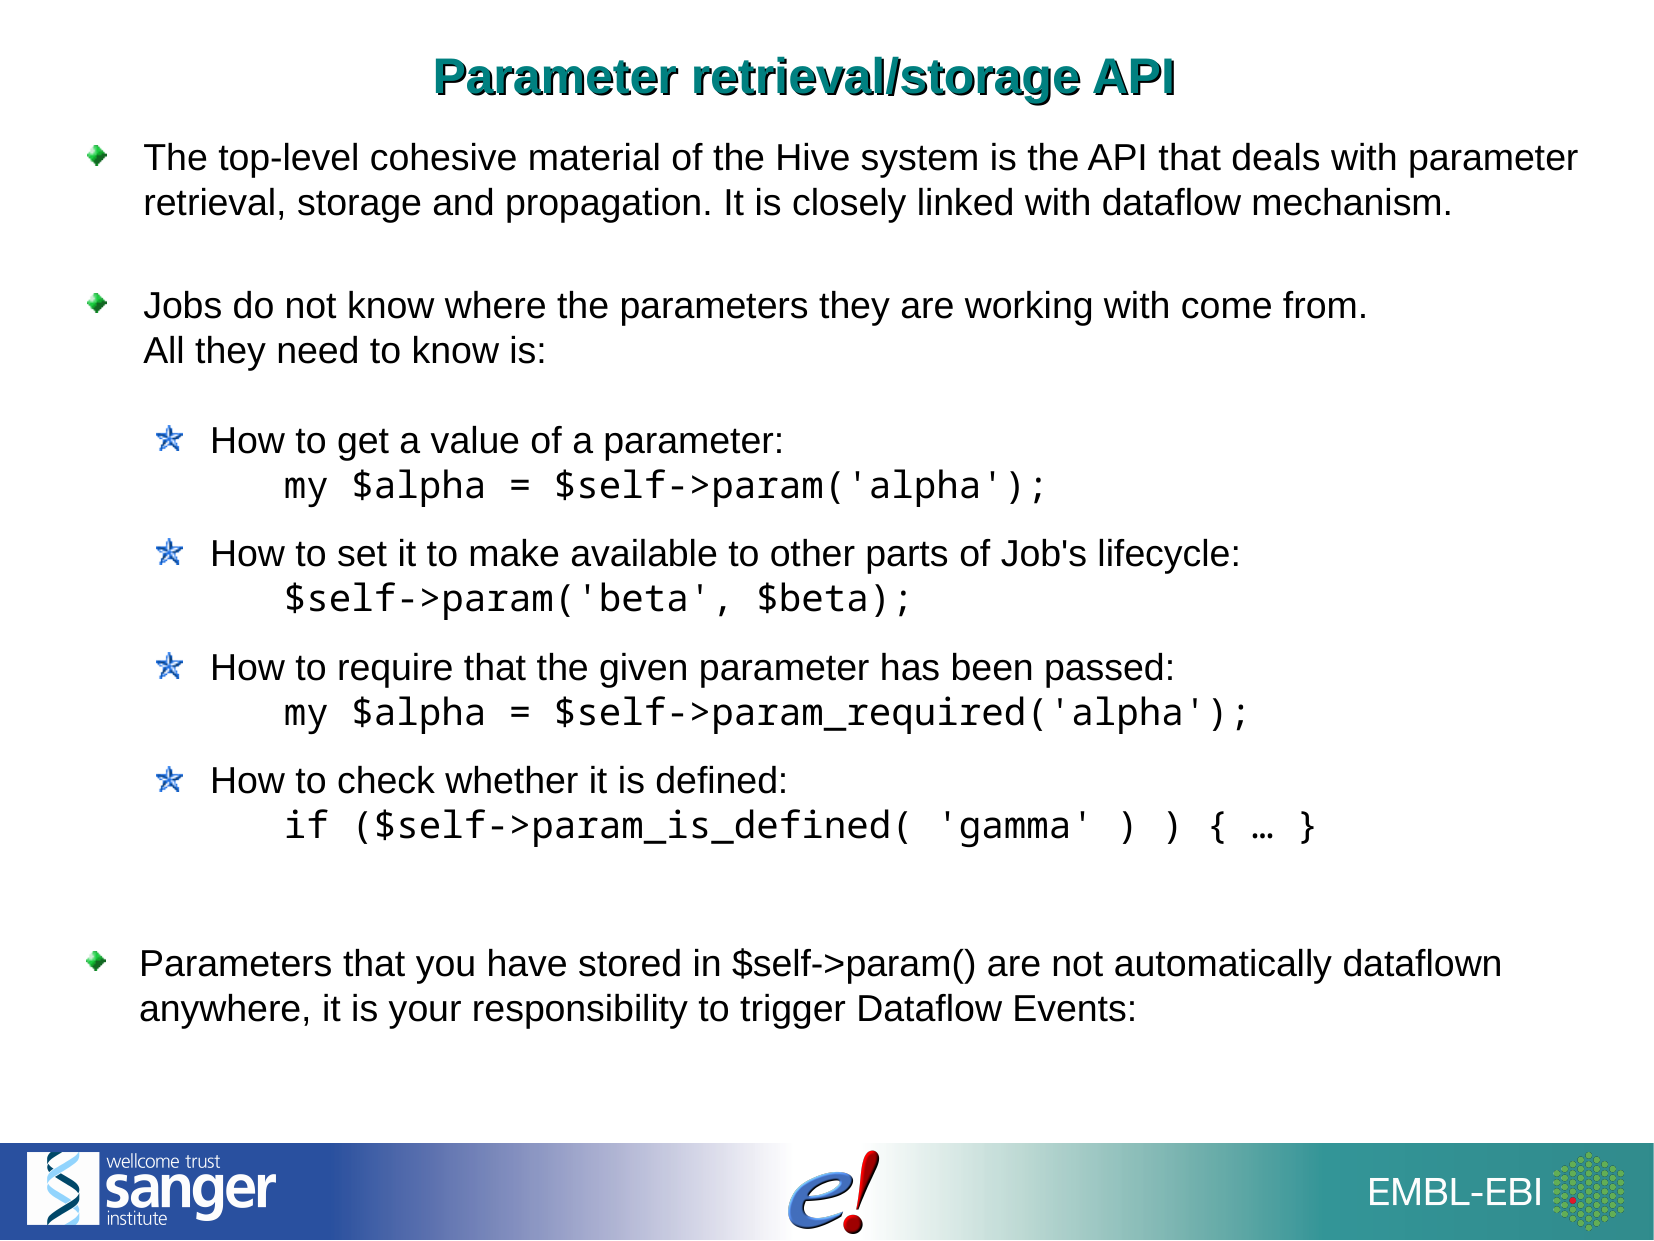

# Parameter retrieval/storage API
The top-level cohesive material of the Hive system is the API that deals with parameter retrieval, storage and propagation. It is closely linked with dataflow mechanism.
Jobs do not know where the parameters they are working with come from.
All they need to know is:
How to get a value of a parameter:
	my $alpha = $self->param('alpha');
How to set it to make available to other parts of Job's lifecycle:
	$self->param('beta', $beta);
How to require that the given parameter has been passed:
	my $alpha = $self->param_required('alpha');
How to check whether it is defined:
	if ($self->param_is_defined( 'gamma' ) ) { … }
Parameters that you have stored in $self->param() are not automatically dataflown anywhere, it is your responsibility to trigger Dataflow Events: